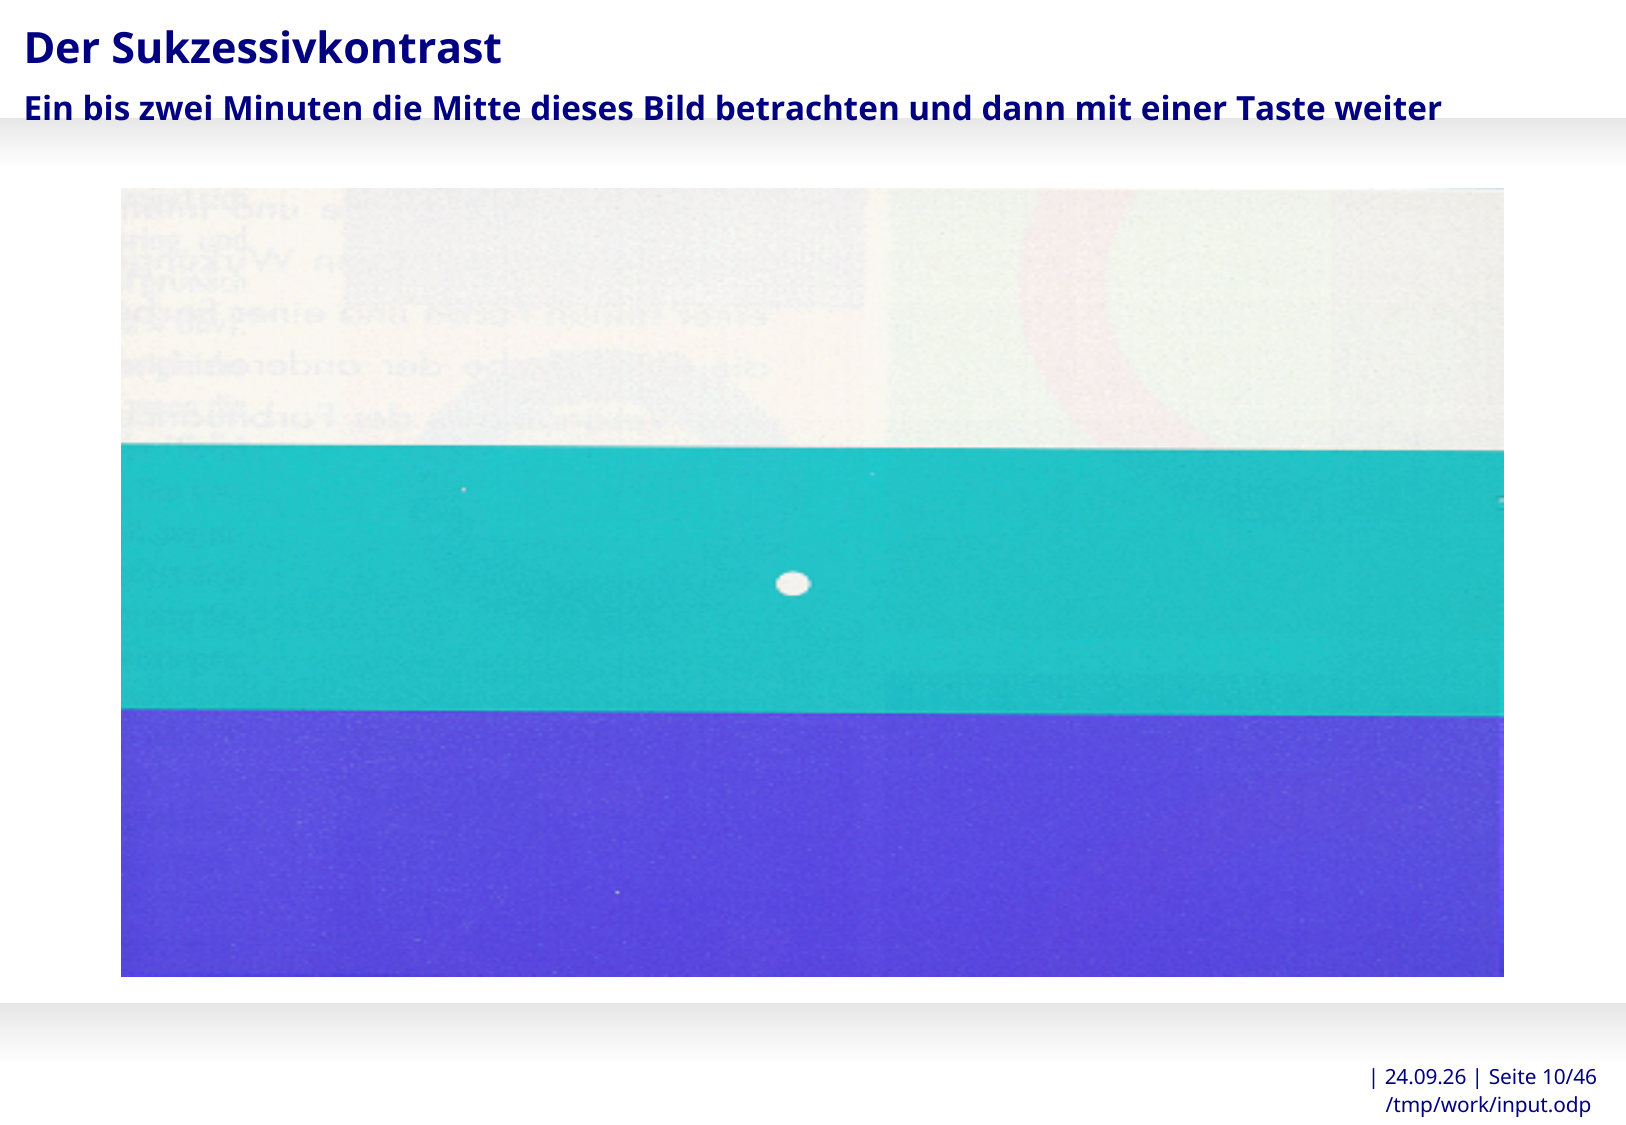

# Der Sukzessivkontrast Ein bis zwei Minuten die Mitte dieses Bild betrachten und dann mit einer Taste weiter